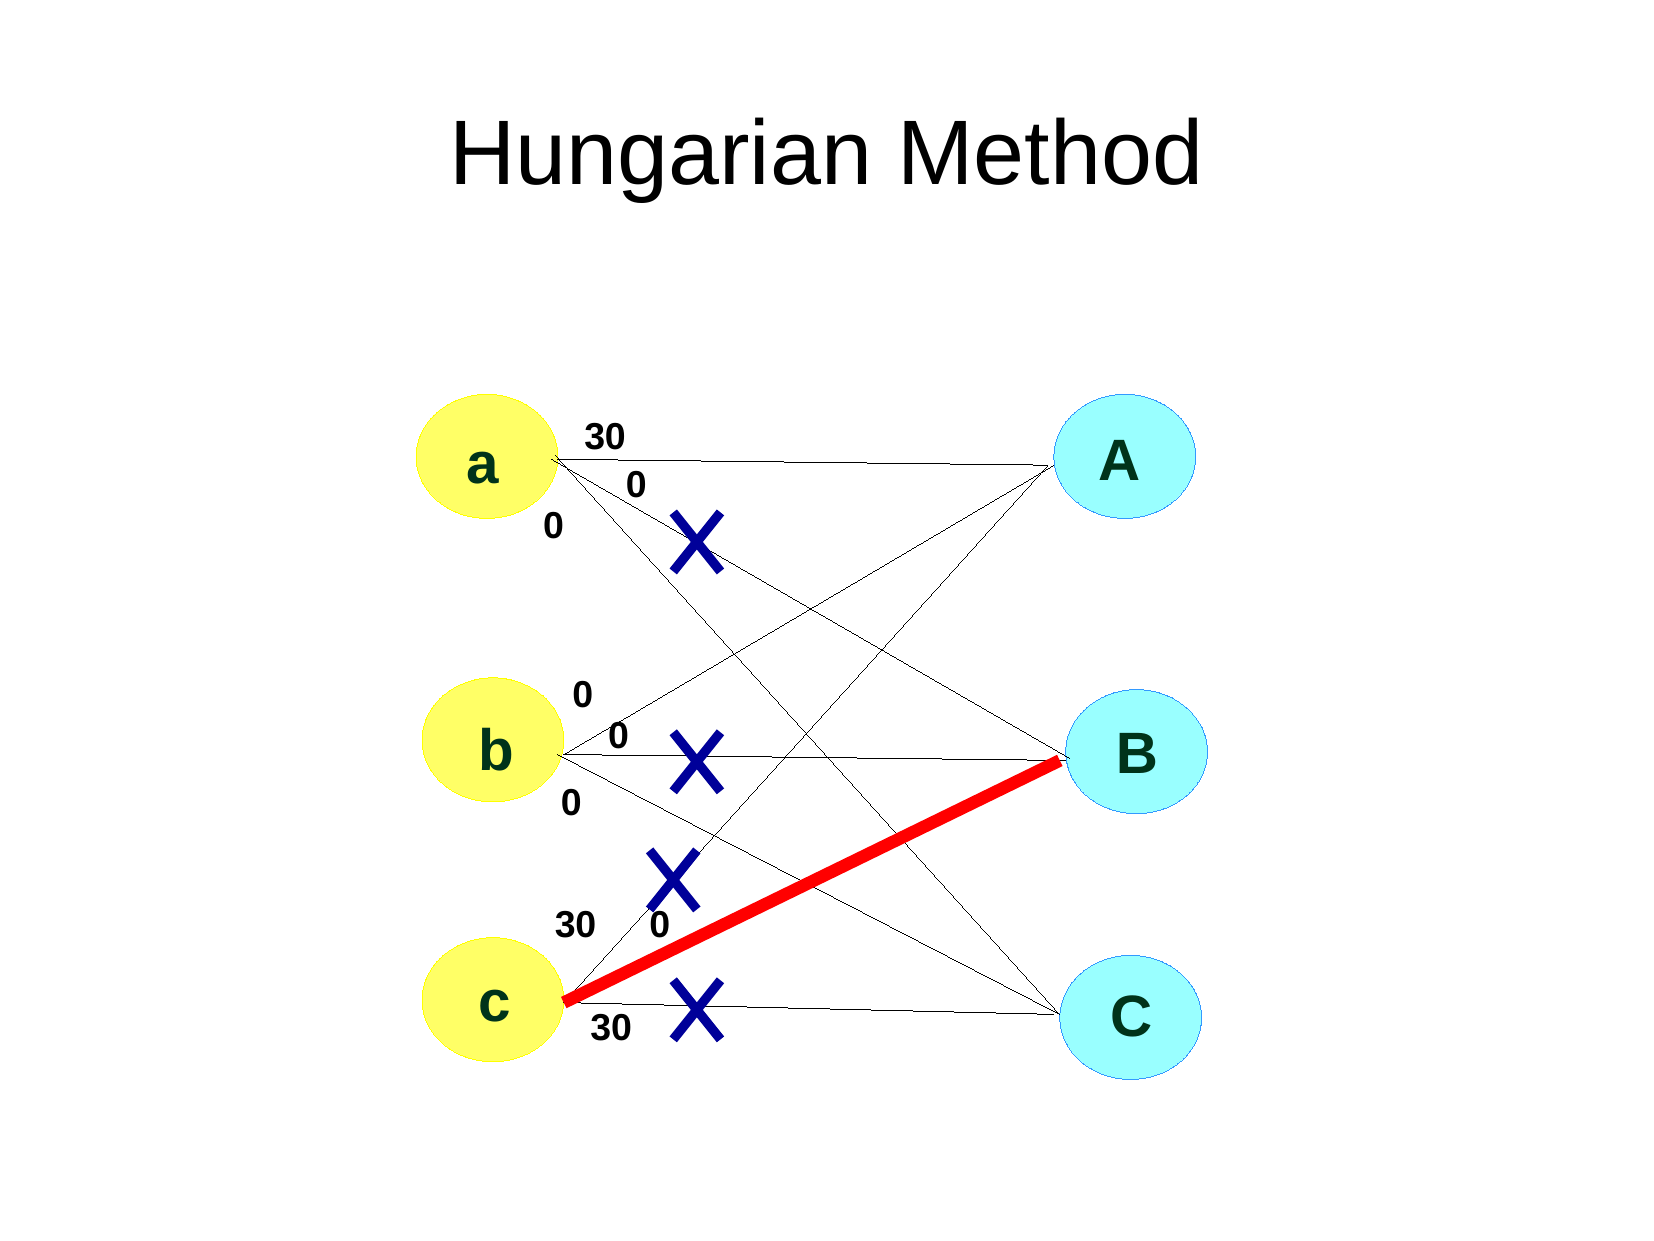

# Hungarian Method
30
A
a
0
0
0
0
b
B
0
30
0
c
C
30